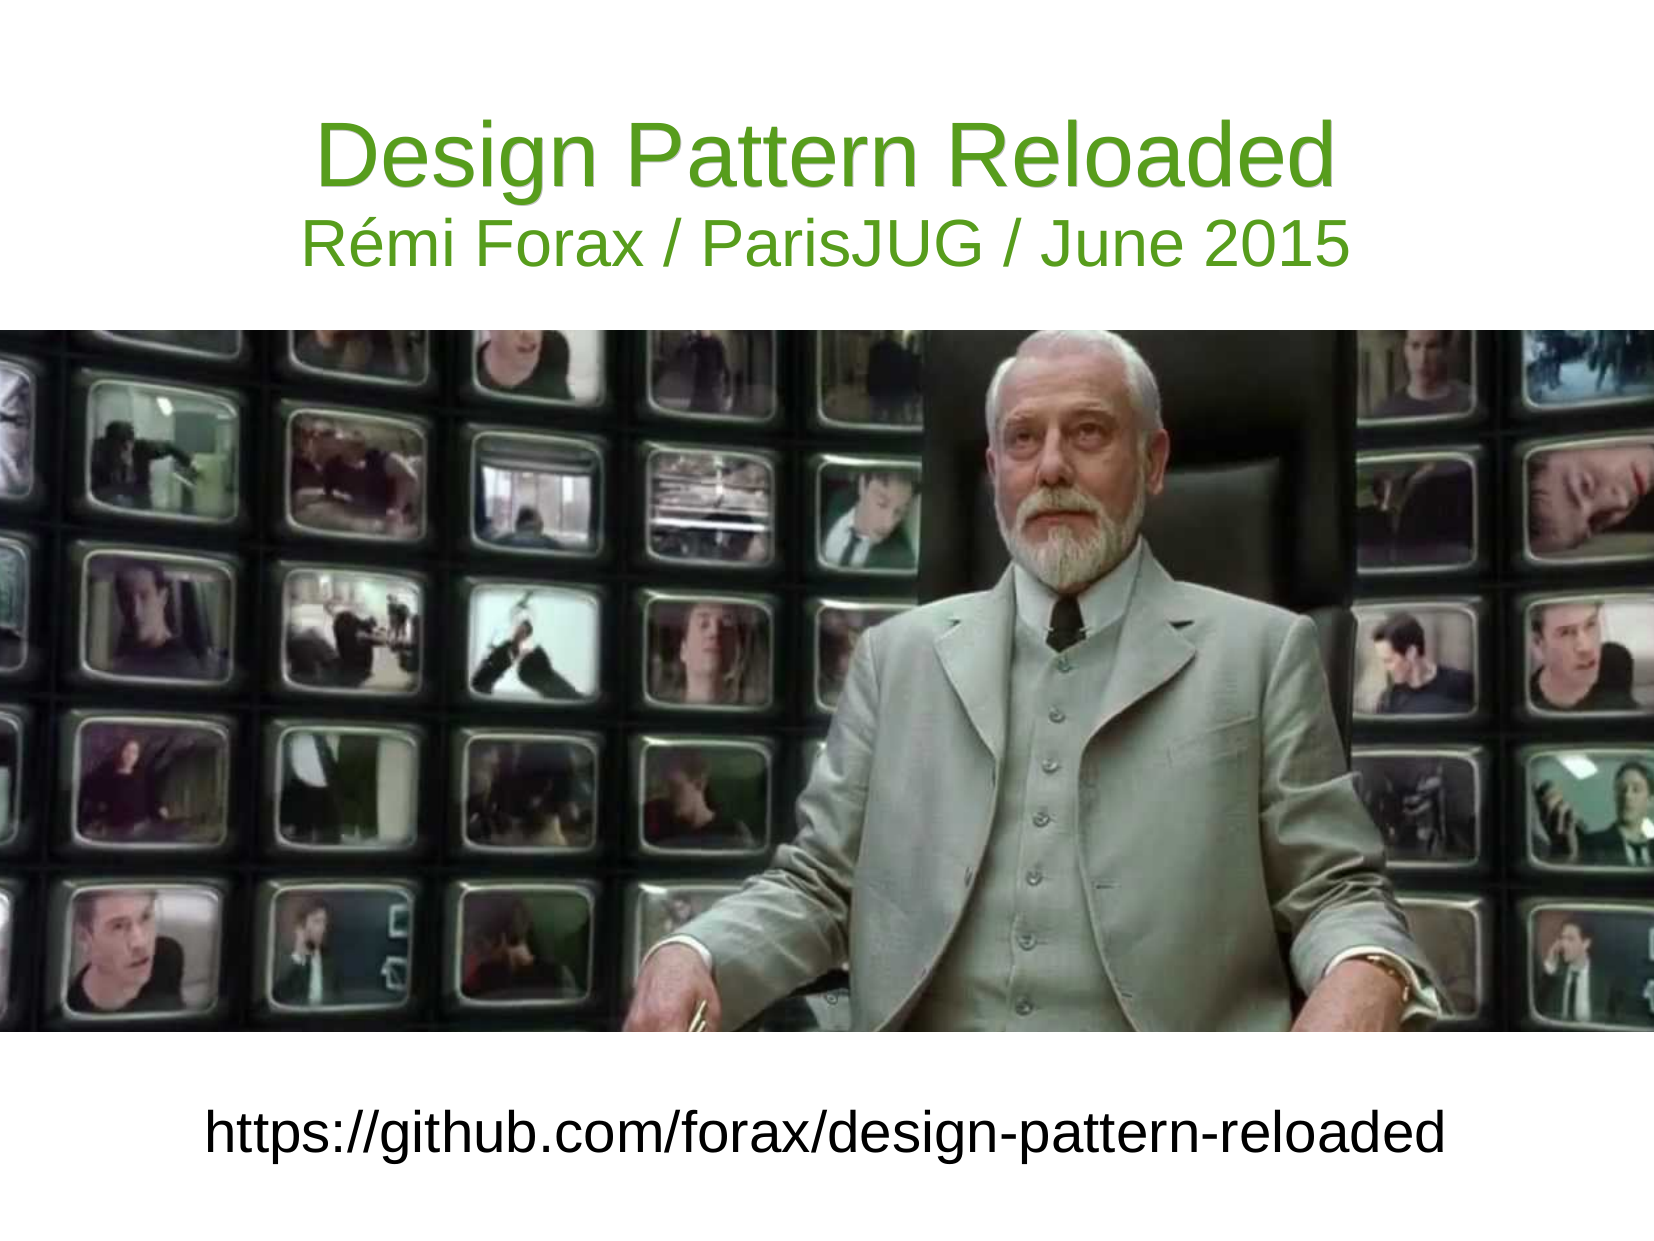

# Design Pattern Reloaded Rémi Forax / ParisJUG / June 2015
https://github.com/forax/design-pattern-reloaded